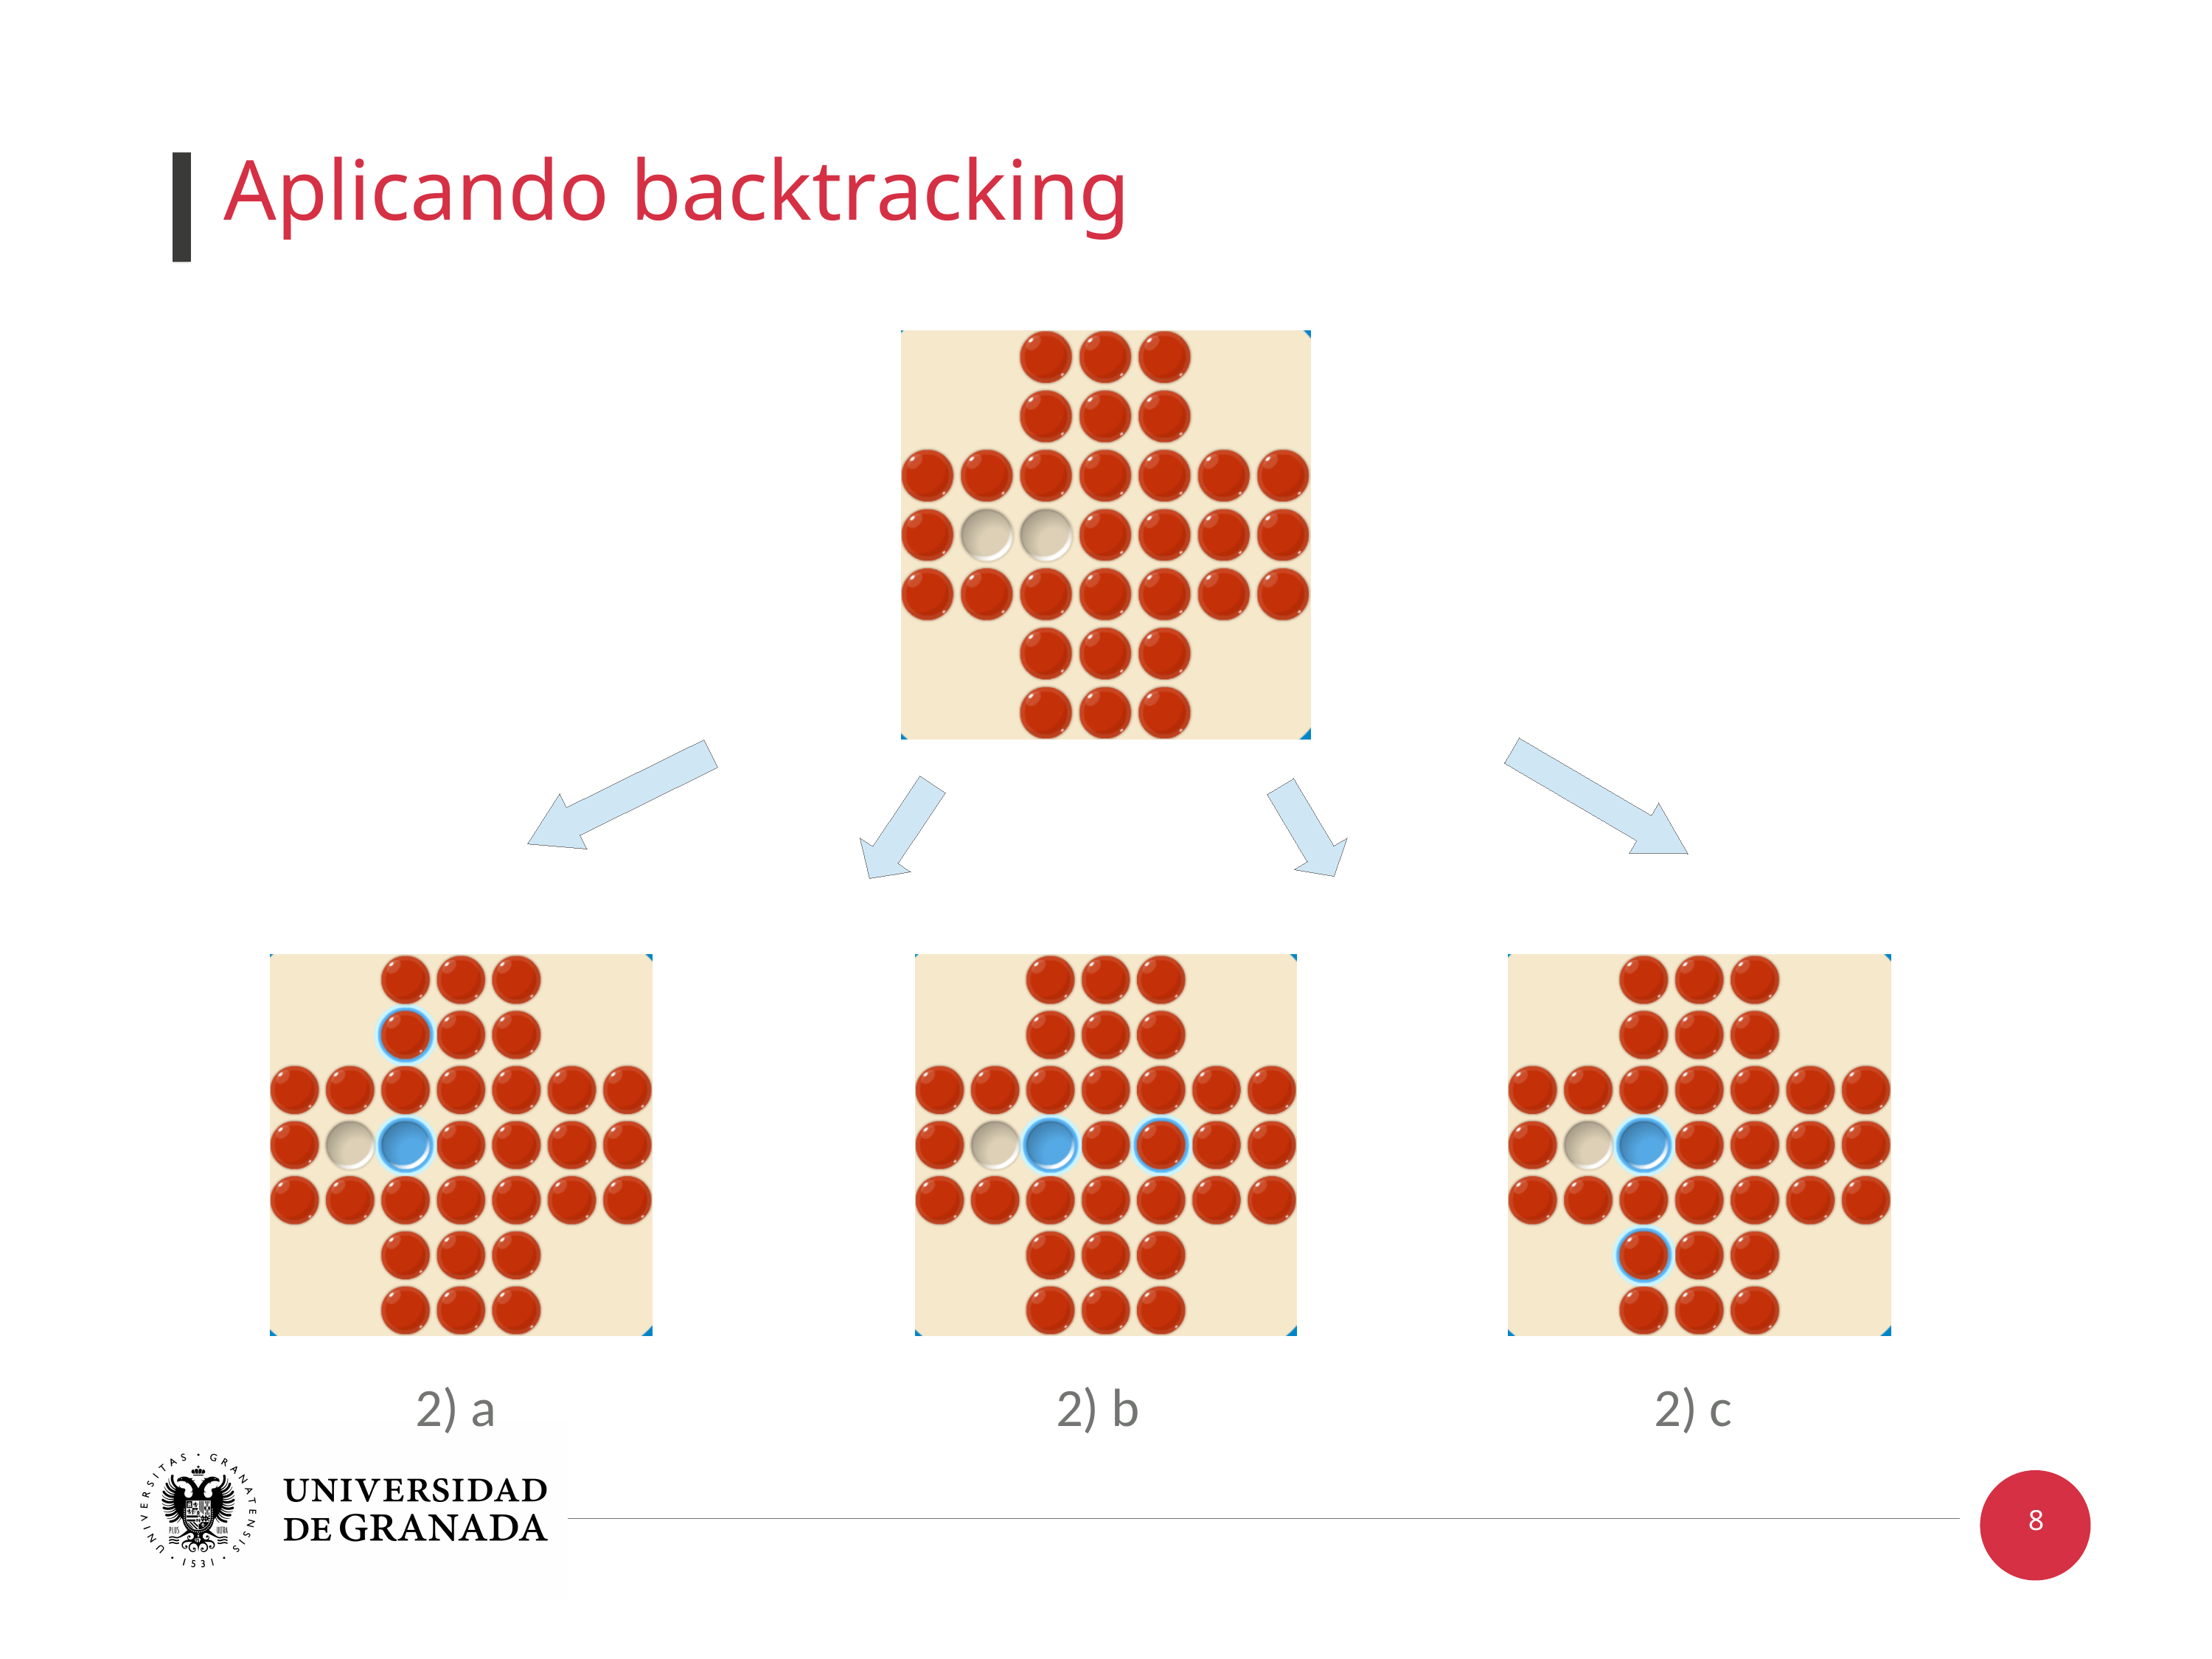

Aplicando backtracking
2) a
2) b
2) c